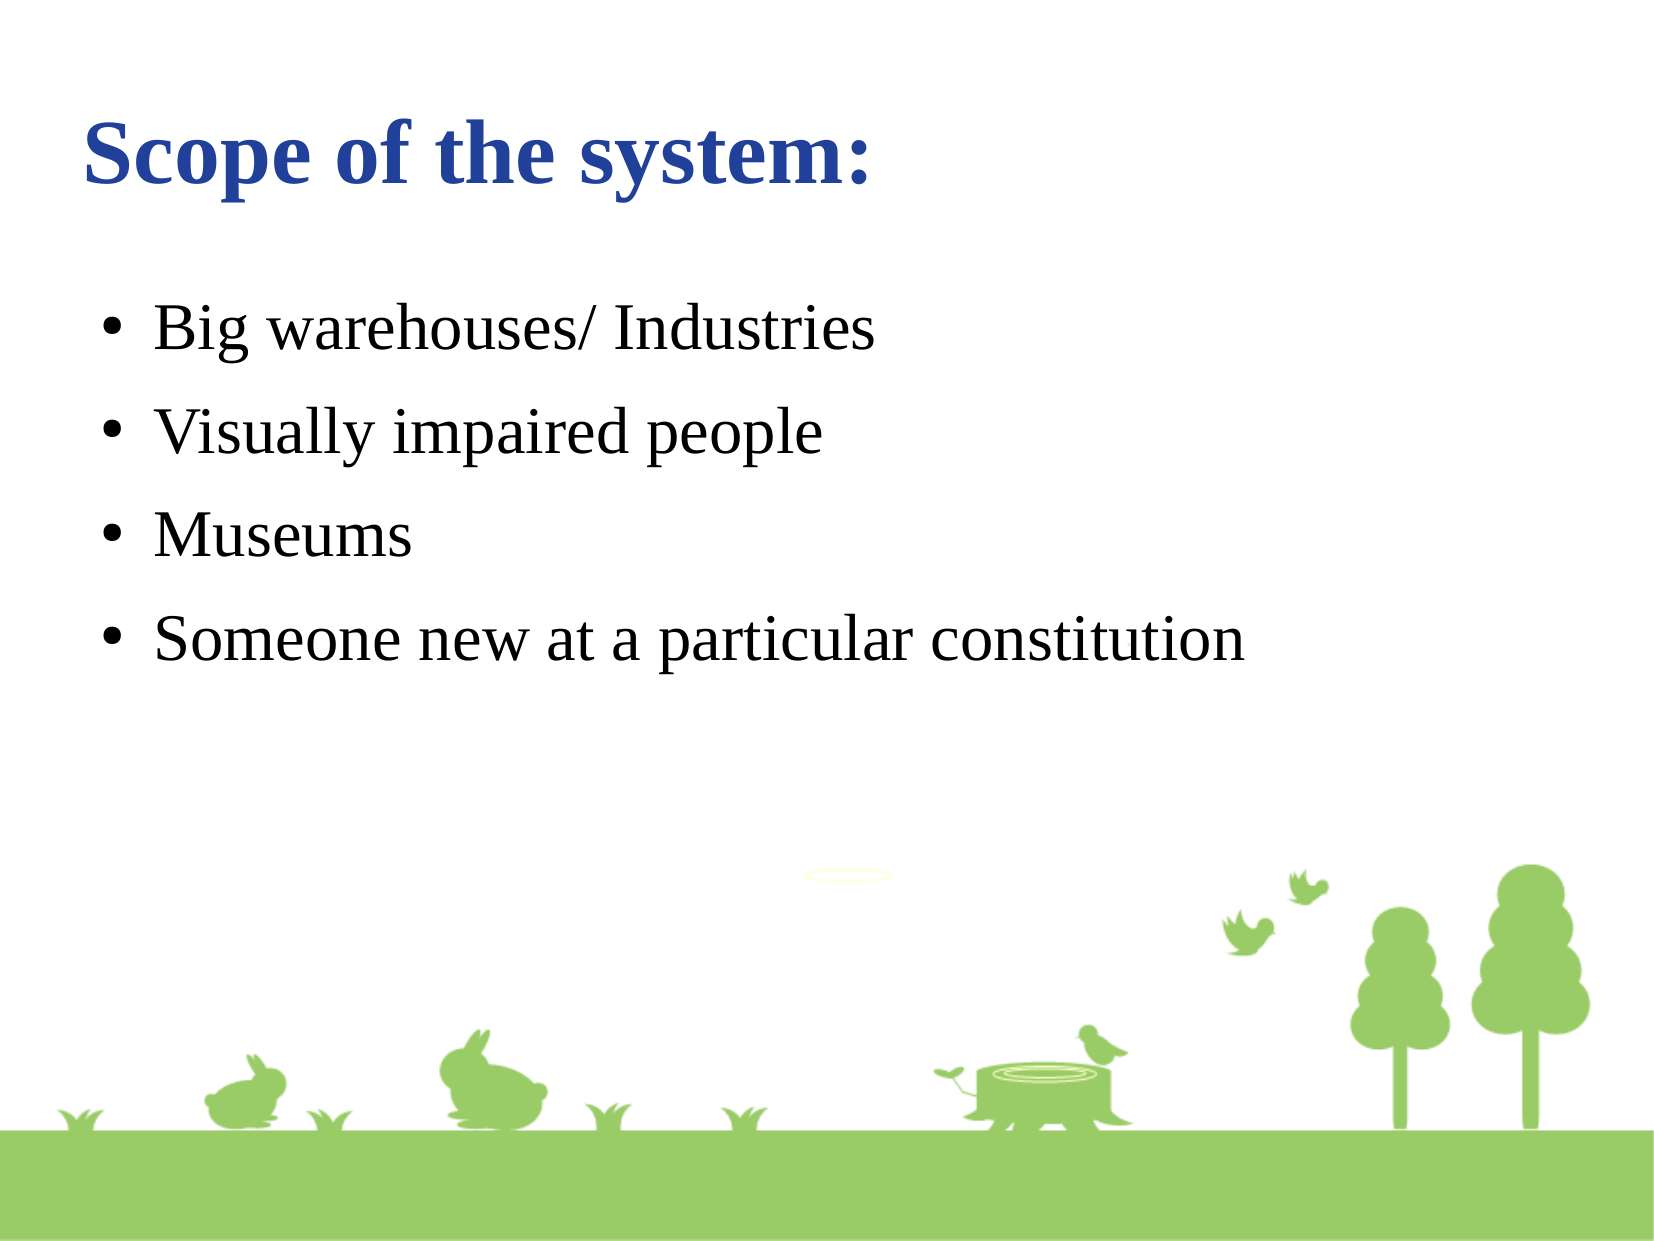

# Scope of the system:
Big warehouses/ Industries
Visually impaired people
Museums
Someone new at a particular constitution